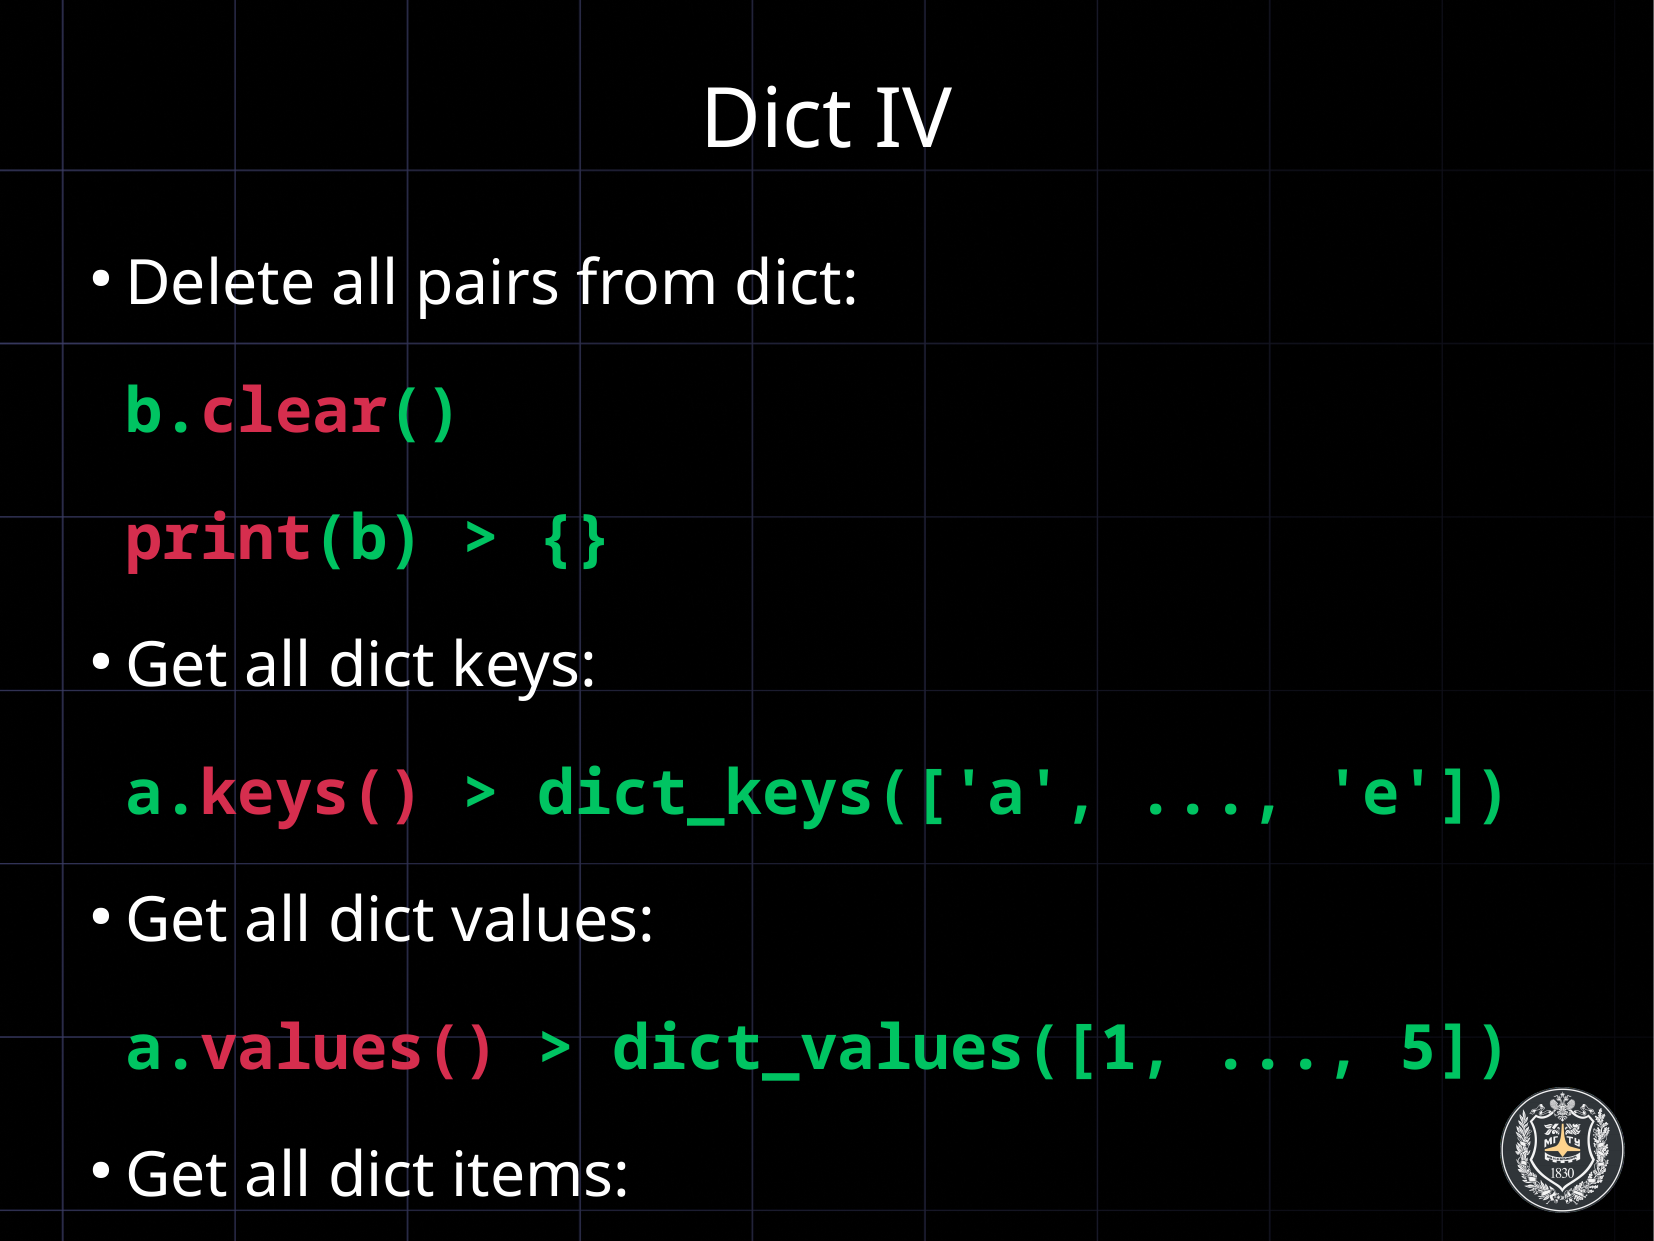

# Dict IV
Delete all pairs from dict:
b.clear()
print(b) > {}
Get all dict keys:
a.keys() > dict_keys(['a', ..., 'e'])
Get all dict values:
a.values() > dict_values([1, ..., 5])
Get all dict items:
a.items() > dict_items([('a', 1), ... ('e', 5)])